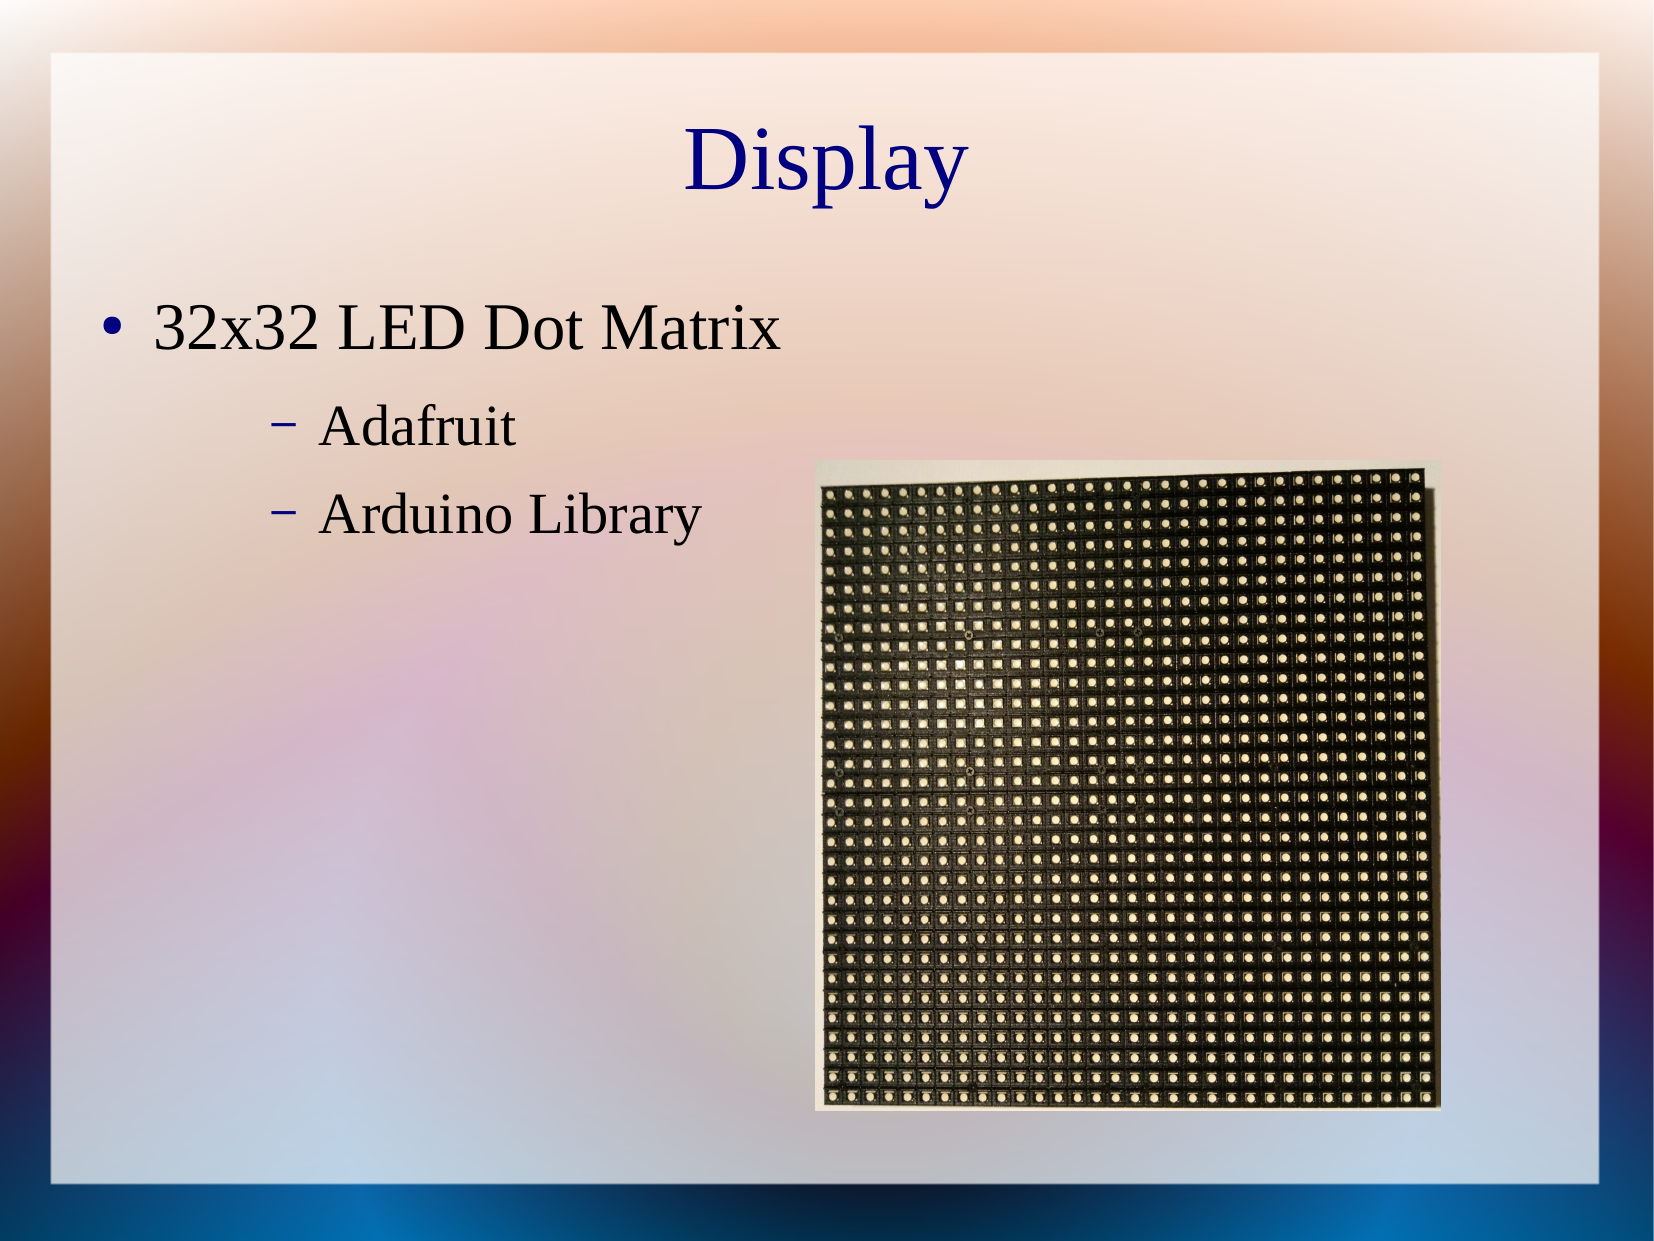

# Display
32x32 LED Dot Matrix
Adafruit
Arduino Library